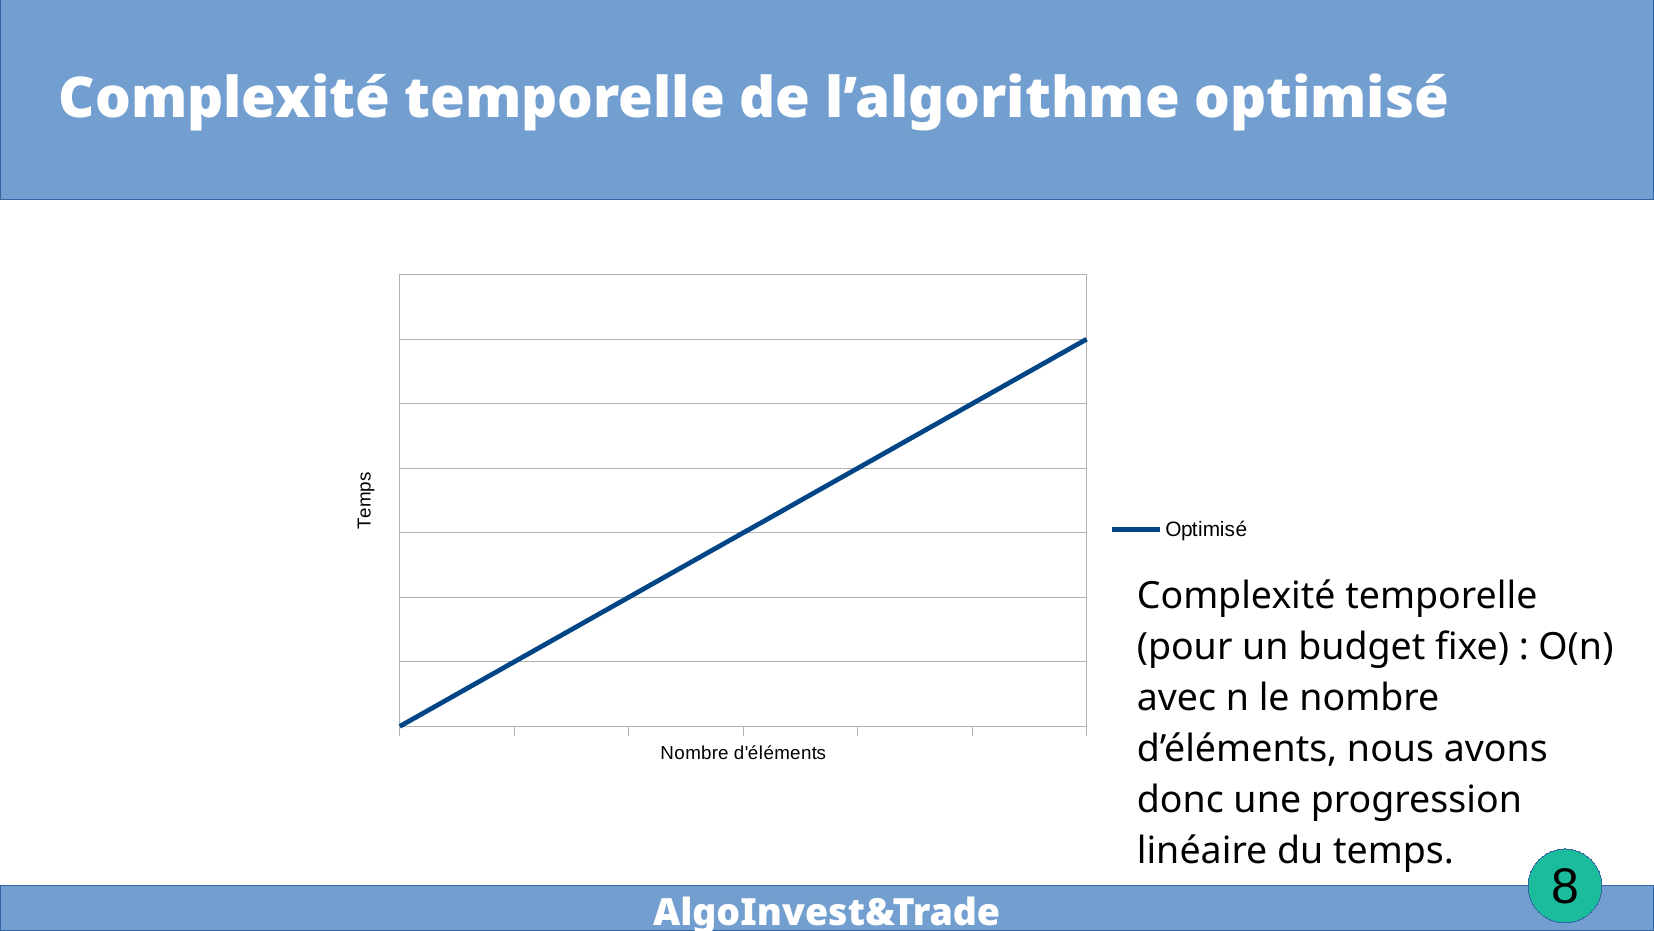

# Complexité temporelle de l’algorithme optimisé
### Chart
| Category | Optimisé |
|---|---|
| None | 0.0 |
| None | 500.0 |
| None | 1000.0 |
| None | 1500.0 |
| None | 2000.0 |
| None | 2500.0 |
| None | 3000.0 |Complexité temporelle (pour un budget fixe) : O(n) avec n le nombre d’éléments, nous avons donc une progression linéaire du temps.
AlgoInvest&Trade